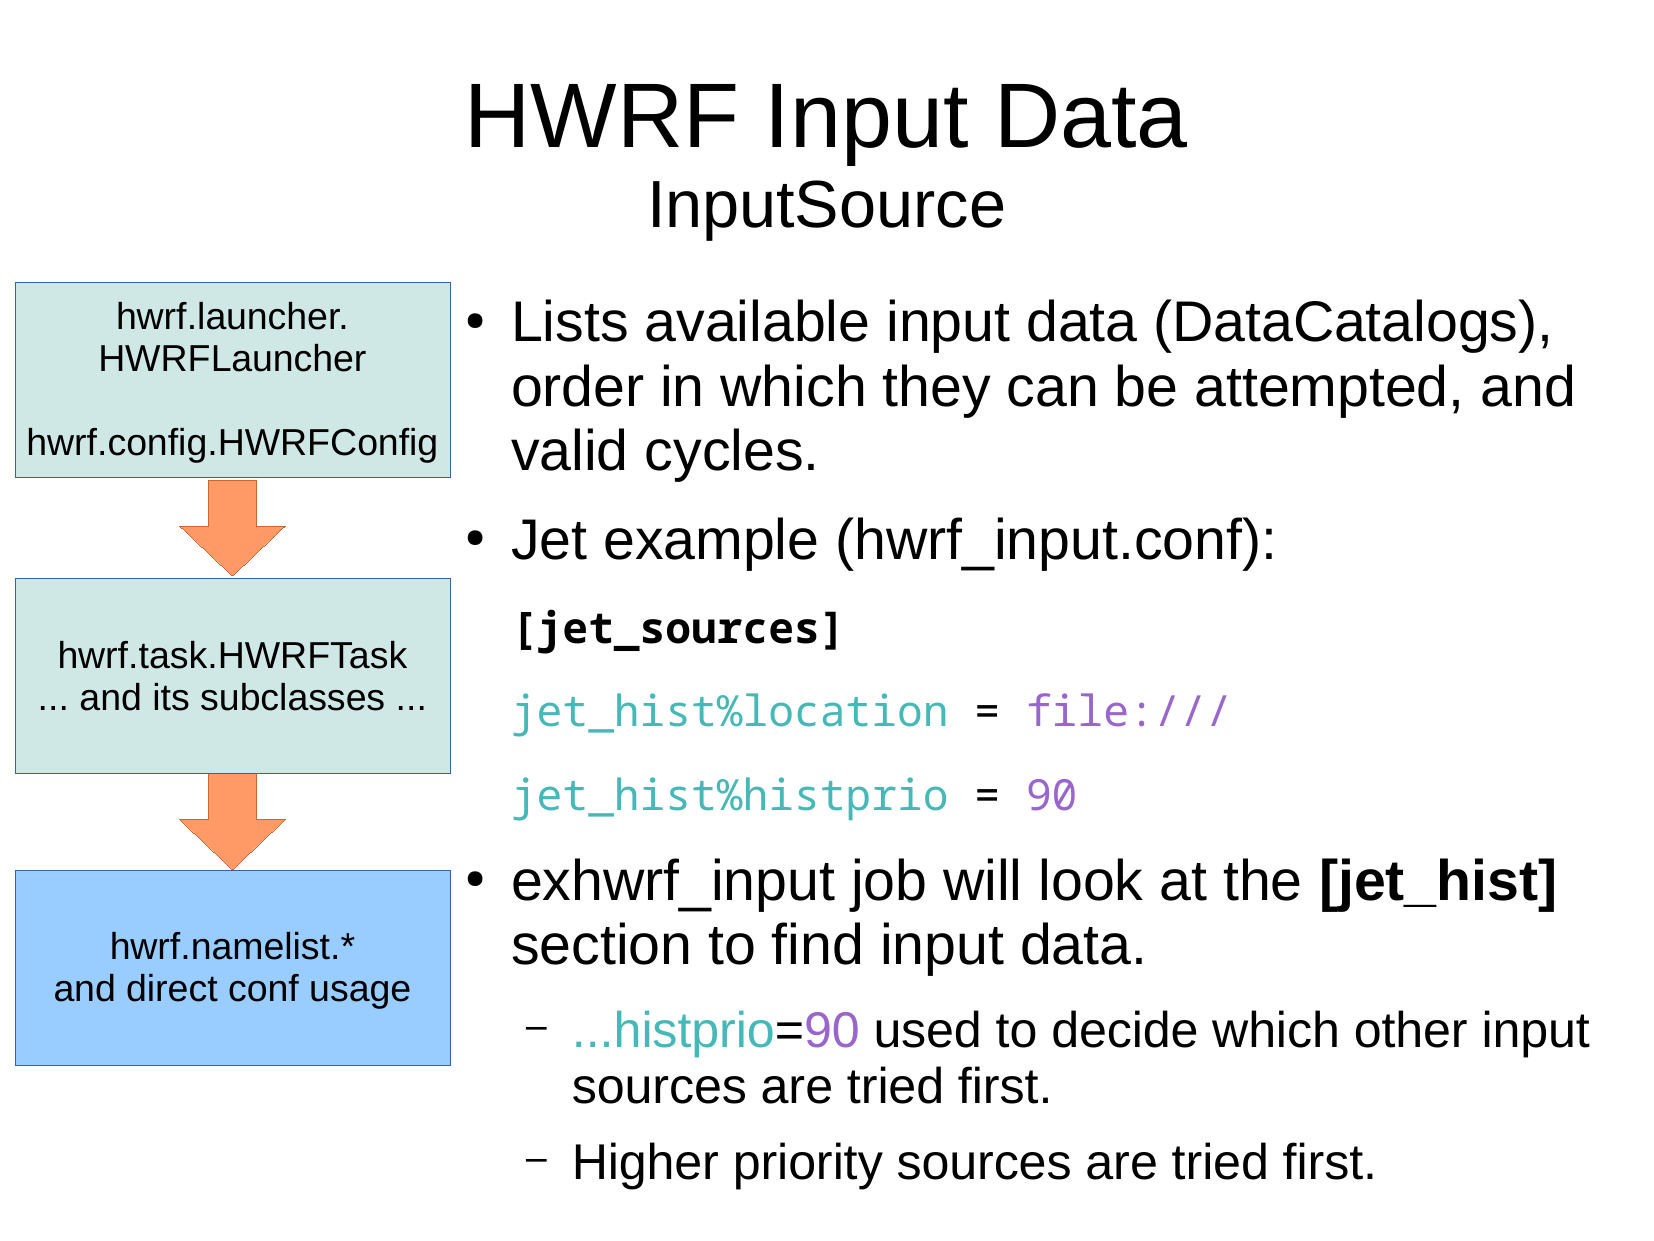

# HWRF Input Data InputSource
hwrf.launcher.
HWRFLauncher
hwrf.config.HWRFConfig
Lists available input data (DataCatalogs), order in which they can be attempted, and valid cycles.
Jet example (hwrf_input.conf):
[jet_sources]
jet_hist%location = file:///
jet_hist%histprio = 90
exhwrf_input job will look at the [jet_hist] section to find input data.
...histprio=90 used to decide which other input sources are tried first.
Higher priority sources are tried first.
hwrf.task.HWRFTask
... and its subclasses ...
hwrf.namelist.*
and direct conf usage